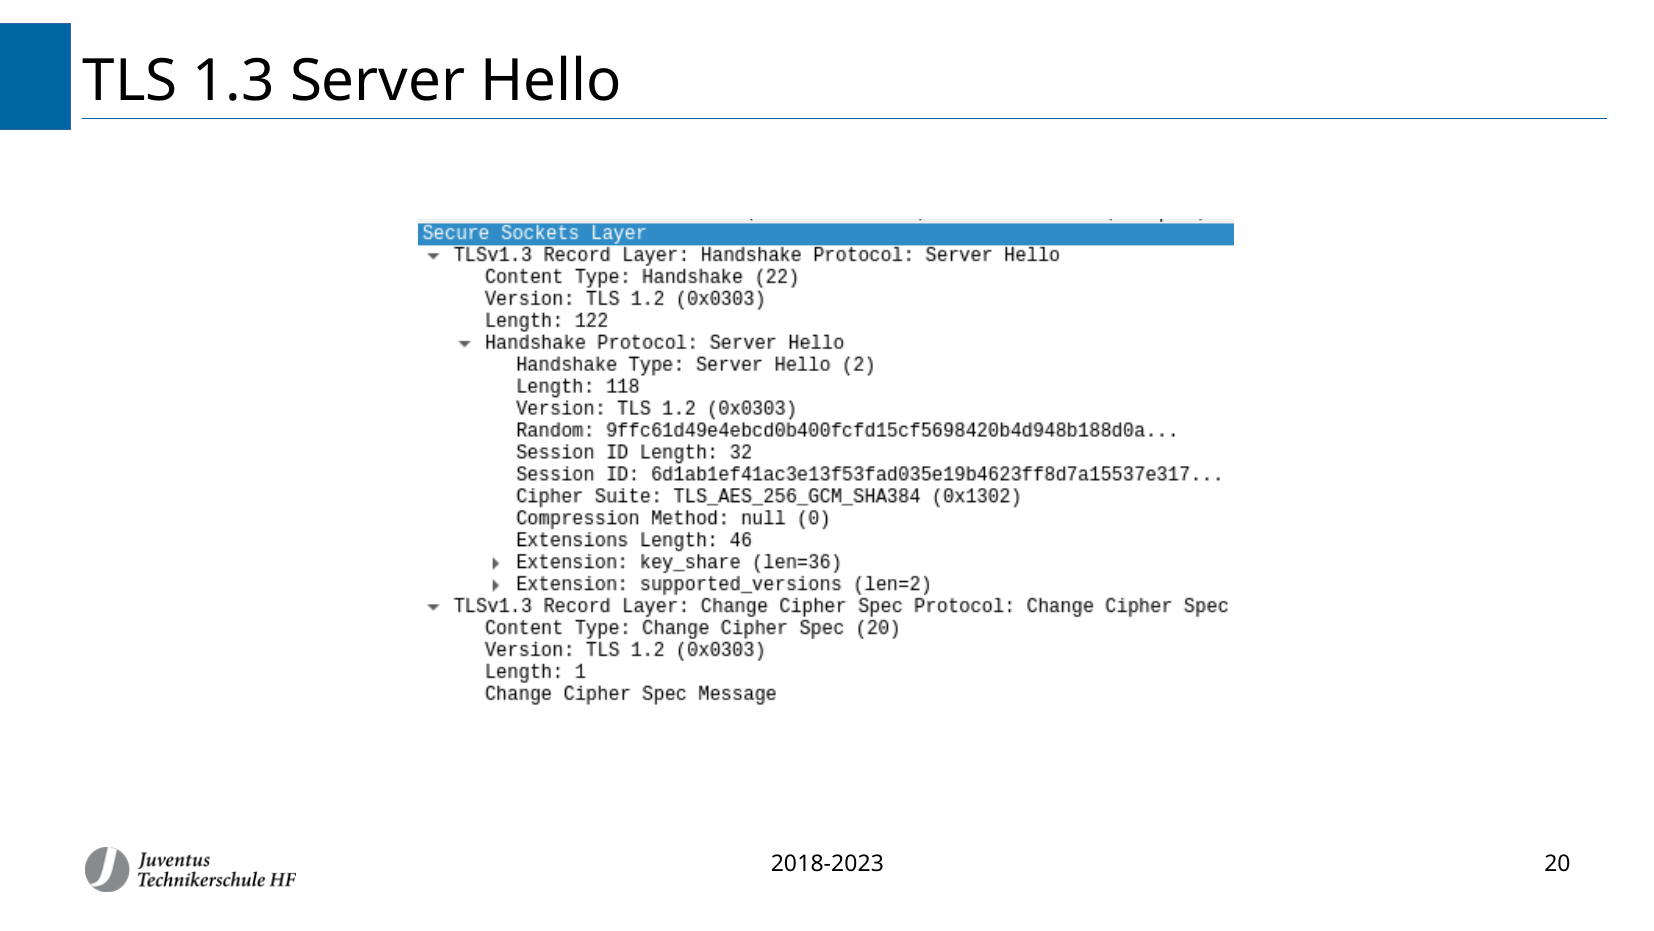

# TLS 1.3 Server Hello
2018-2023
20